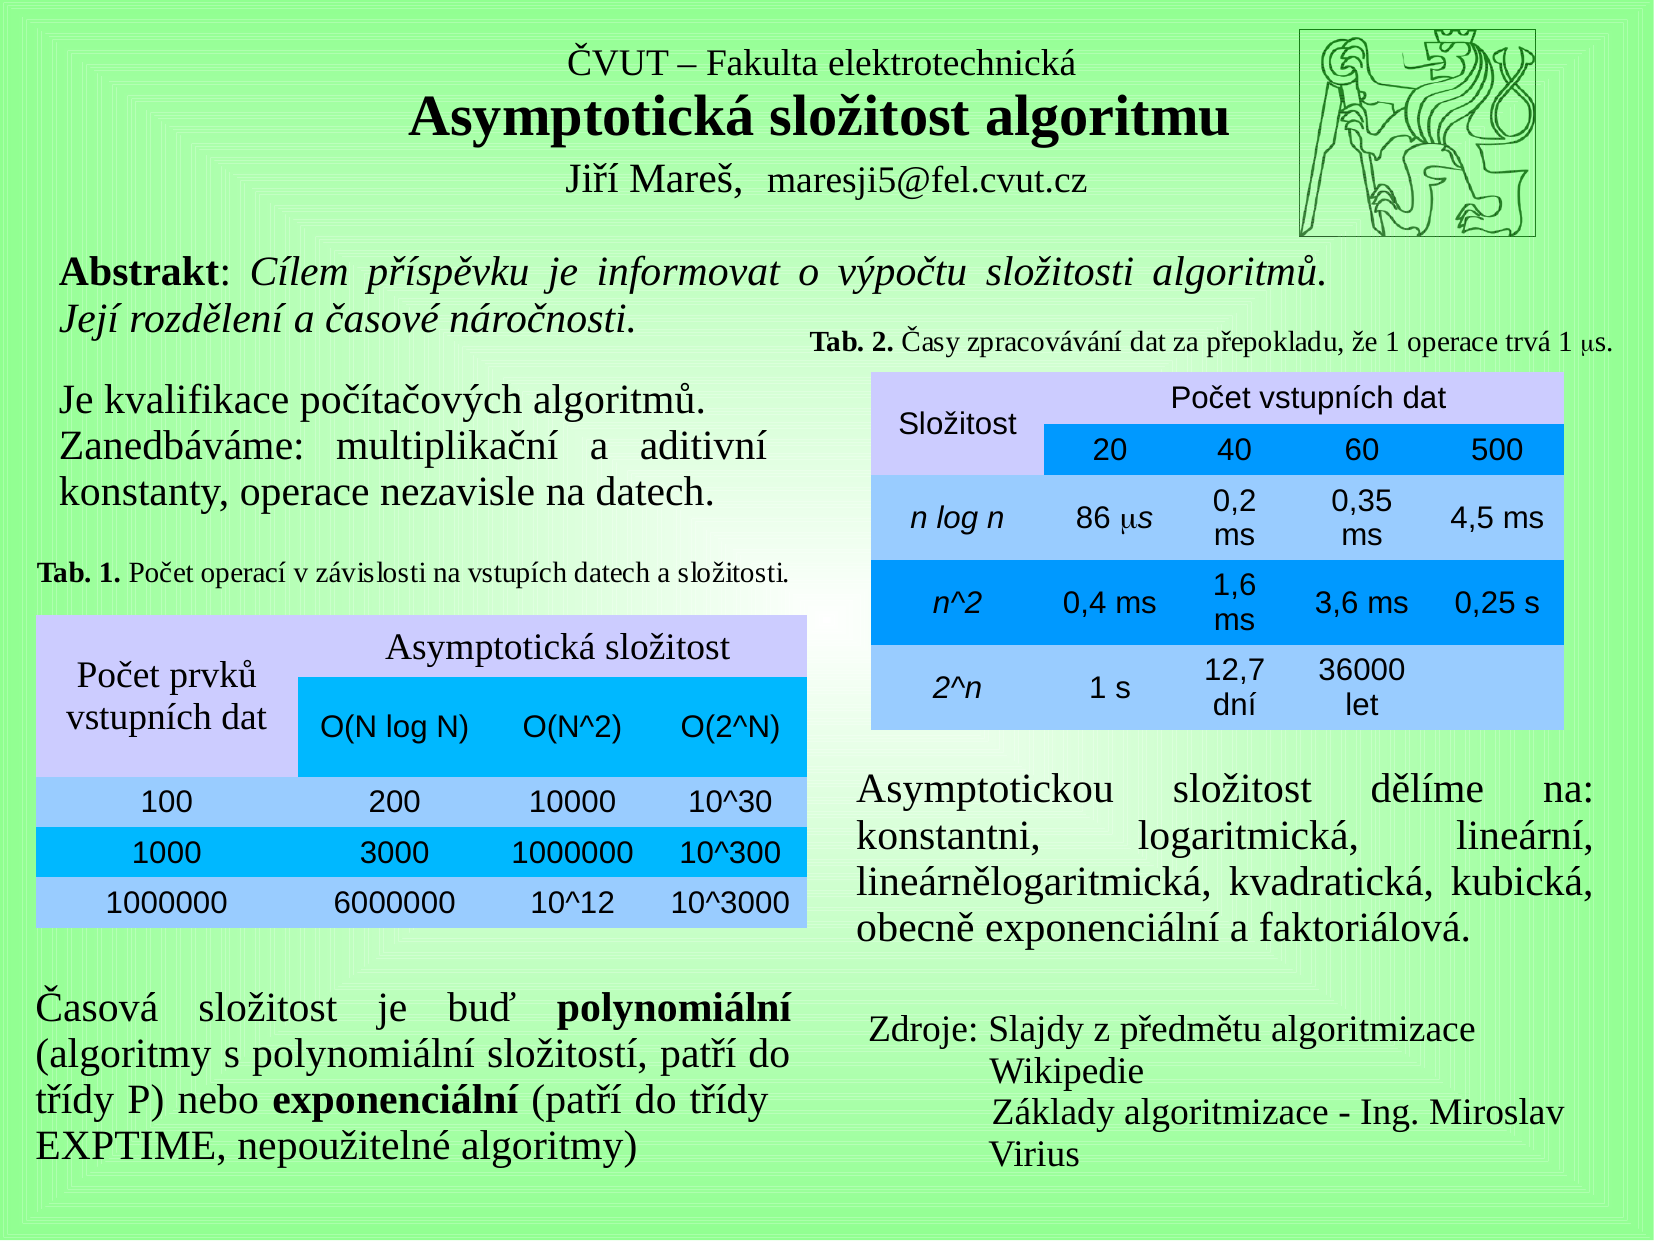

ČVUT – Fakulta elektrotechnická
Asymptotická složitost algoritmu
Jiří Mareš, maresji5@fel.cvut.cz
# Abstrakt: Cílem příspěvku je informovat o výpočtu složitosti algoritmů. Její rozdělení a časové náročnosti.
Je kvalifikace počítačových algoritmů.
Zanedbáváme: multiplikační a aditivní konstanty, operace nezavisle na datech.
| Složitost | Počet vstupních dat | | | |
| --- | --- | --- | --- | --- |
| | 20 | 40 | 60 | 500 |
| n log n | 86 s | 0,2 ms | 0,35 ms | 4,5 ms |
| n^2 | 0,4 ms | 1,6 ms | 3,6 ms | 0,25 s |
| 2^n | 1 s | 12,7 dní | 36000 let | |
| Počet prvků vstupních dat | Asymptotická složitost | | |
| --- | --- | --- | --- |
| | O(N log N) | O(N^2) | O(2^N) |
| 100 | 200 | 10000 | 10^30 |
| 1000 | 3000 | 1000000 | 10^300 |
| 1000000 | 6000000 | 10^12 | 10^3000 |
Asymptotickou složitost dělíme na: konstantni, logaritmická, lineární, lineárnělogaritmická, kvadratická, kubická, obecně exponenciální a faktoriálová.
Časová složitost je buď polynomiální (algoritmy s polynomiální složitostí, patří do třídy P) nebo exponenciální (patří do třídy 	EXPTIME, nepoužitelné algoritmy)
Zdroje: Slajdy z předmětu algoritmizace
	 Wikipedie
 Základy algoritmizace - Ing. Miroslav 	 	 Virius